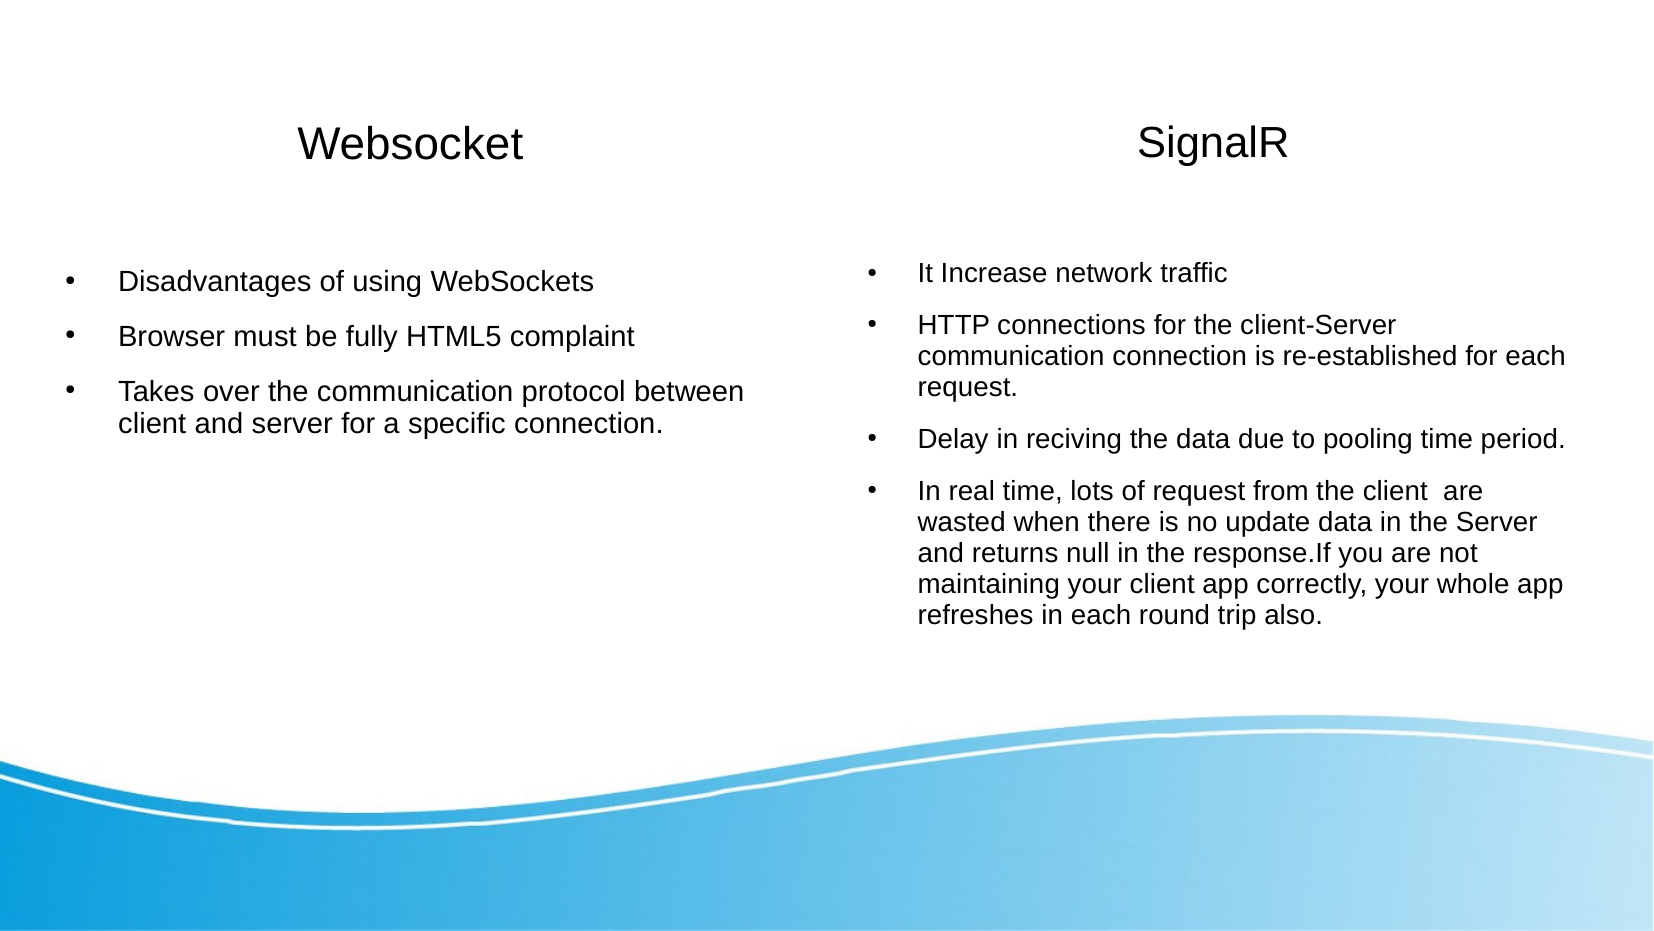

# Websocket
Disadvantages of using WebSockets
Browser must be fully HTML5 complaint
Takes over the communication protocol between client and server for a specific connection.
SignalR
It Increase network traffic
HTTP connections for the client-Server communication connection is re-established for each request.
Delay in reciving the data due to pooling time period.
In real time, lots of request from the client are wasted when there is no update data in the Server and returns null in the response.If you are not maintaining your client app correctly, your whole app refreshes in each round trip also.